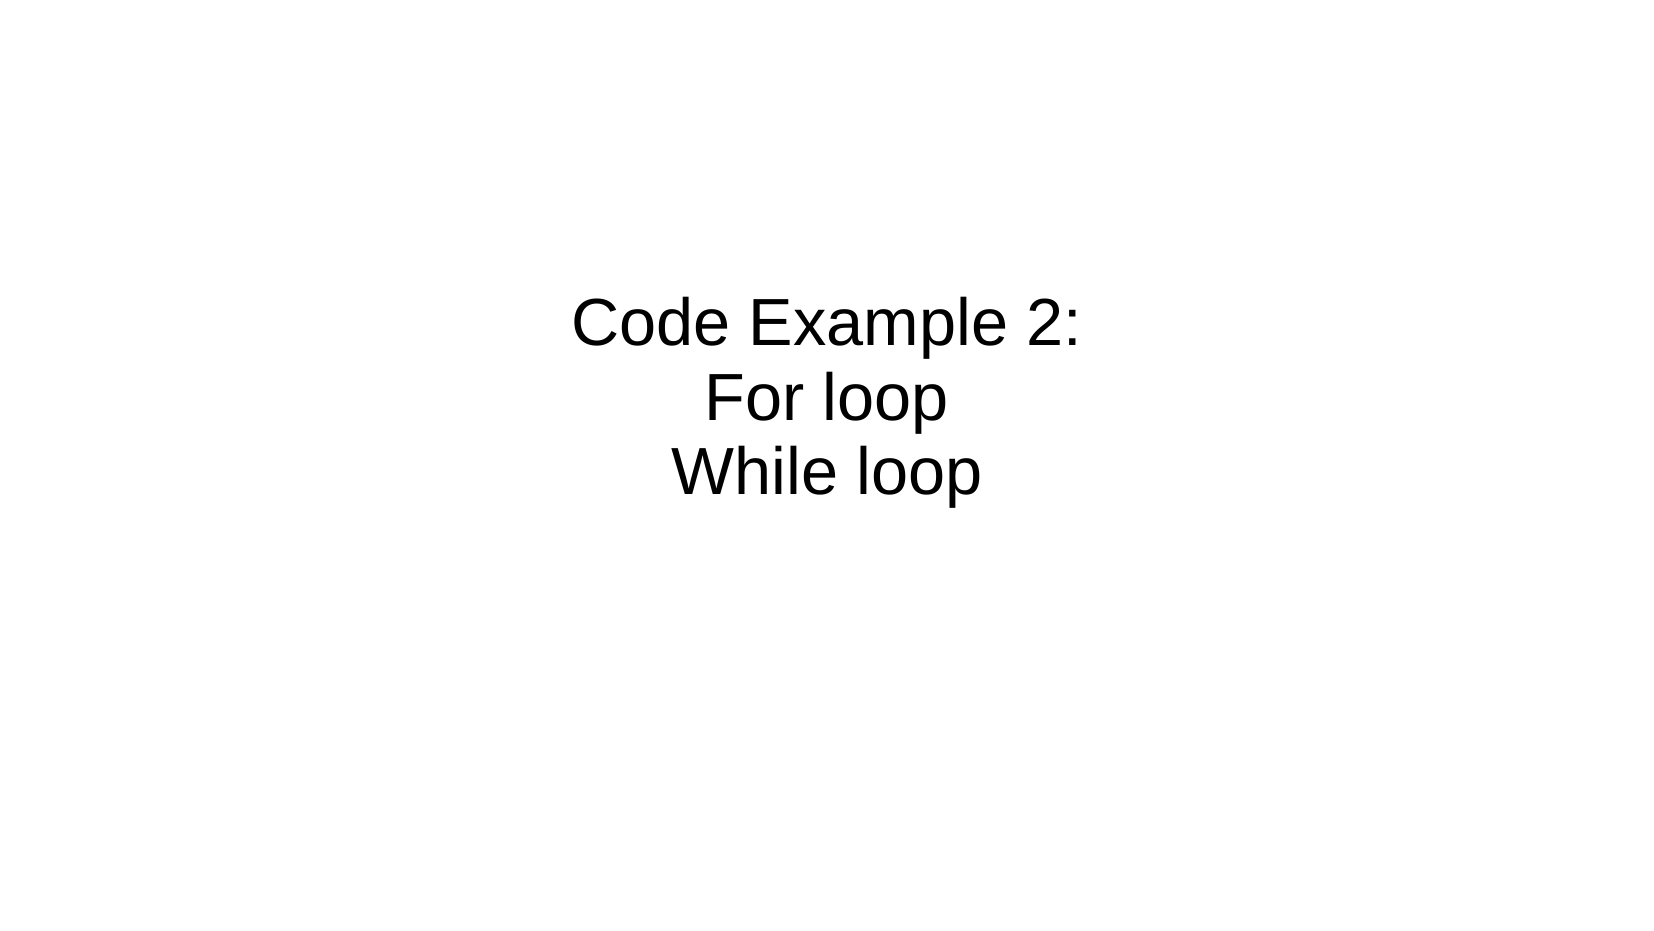

# Code Example 2:
For loop
While loop